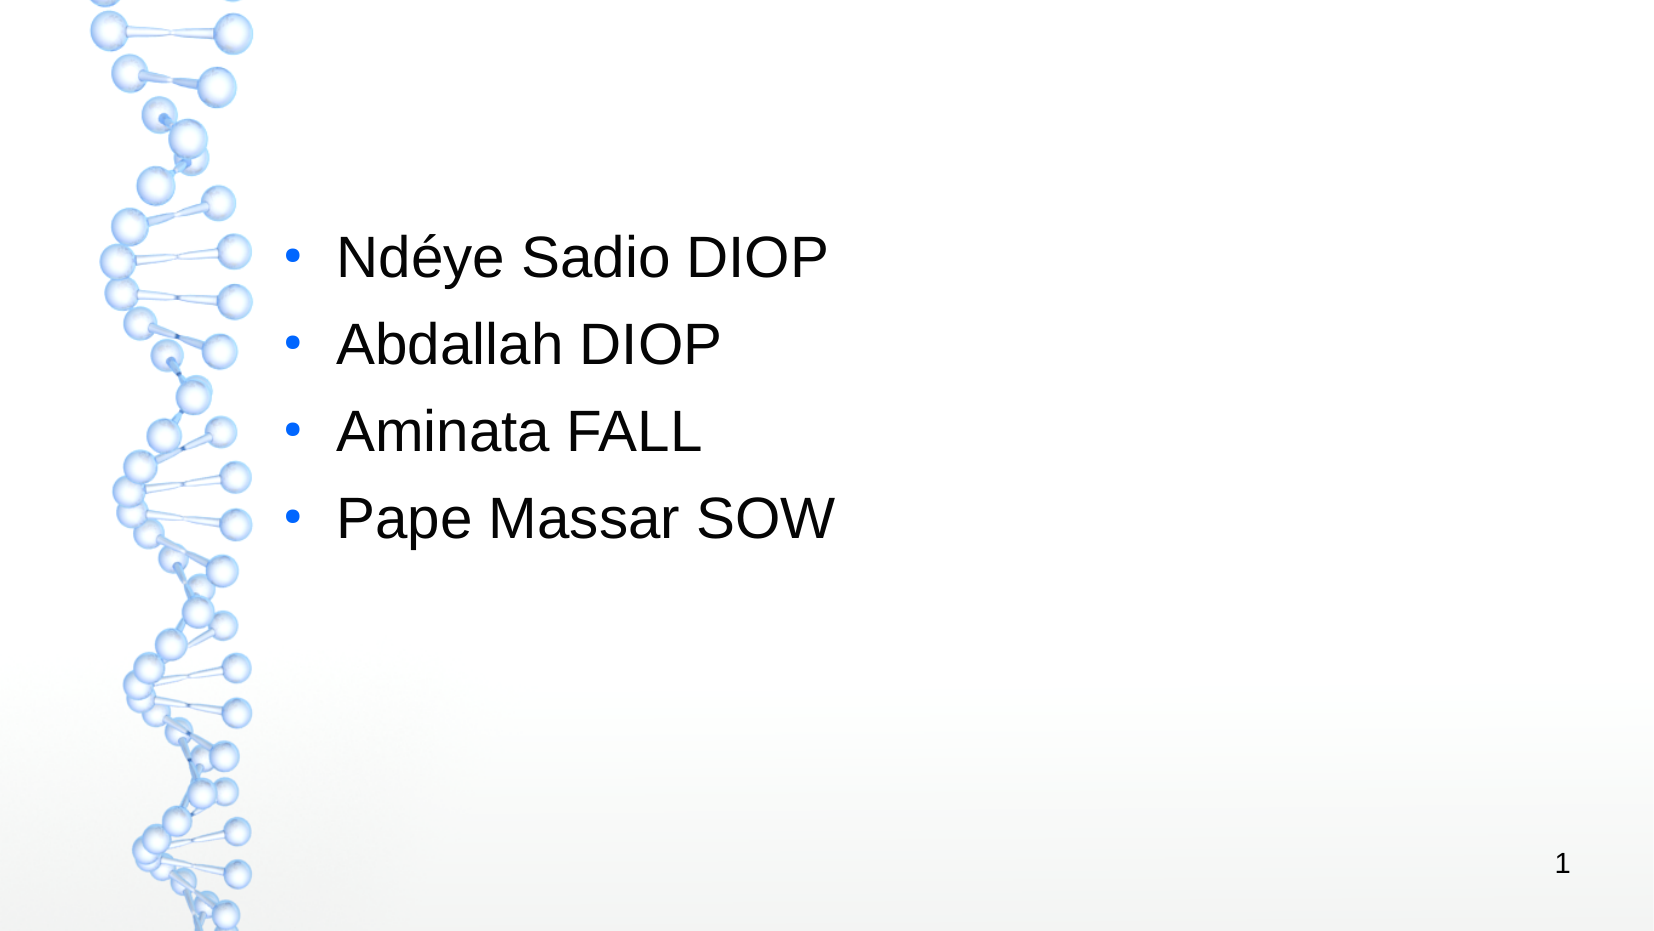

# Ndéye Sadio DIOP
Abdallah DIOP
Aminata FALL
Pape Massar SOW
1